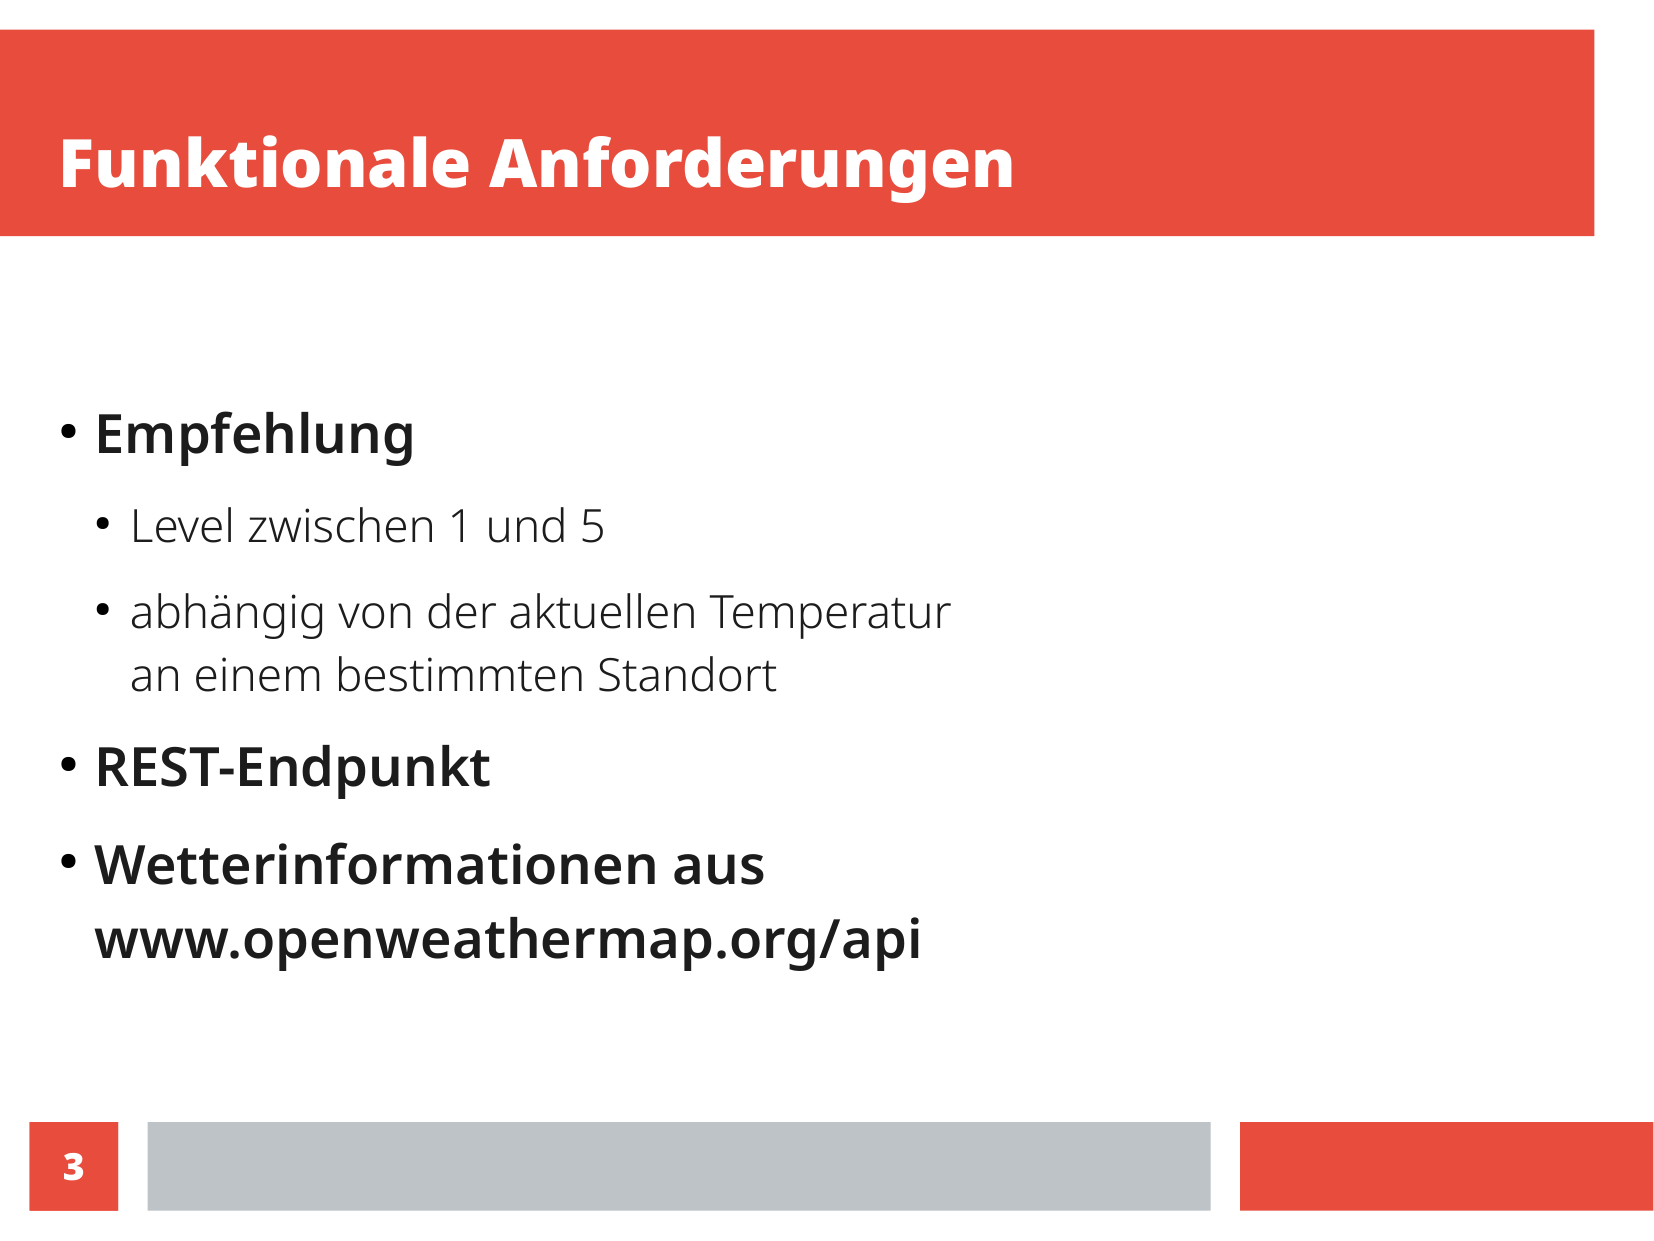

# Funktionale Anforderungen
Empfehlung
Level zwischen 1 und 5
abhängig von der aktuellen Temperatur
an einem bestimmten Standort
REST-Endpunkt
Wetterinformationen aus www.openweathermap.org/api
3